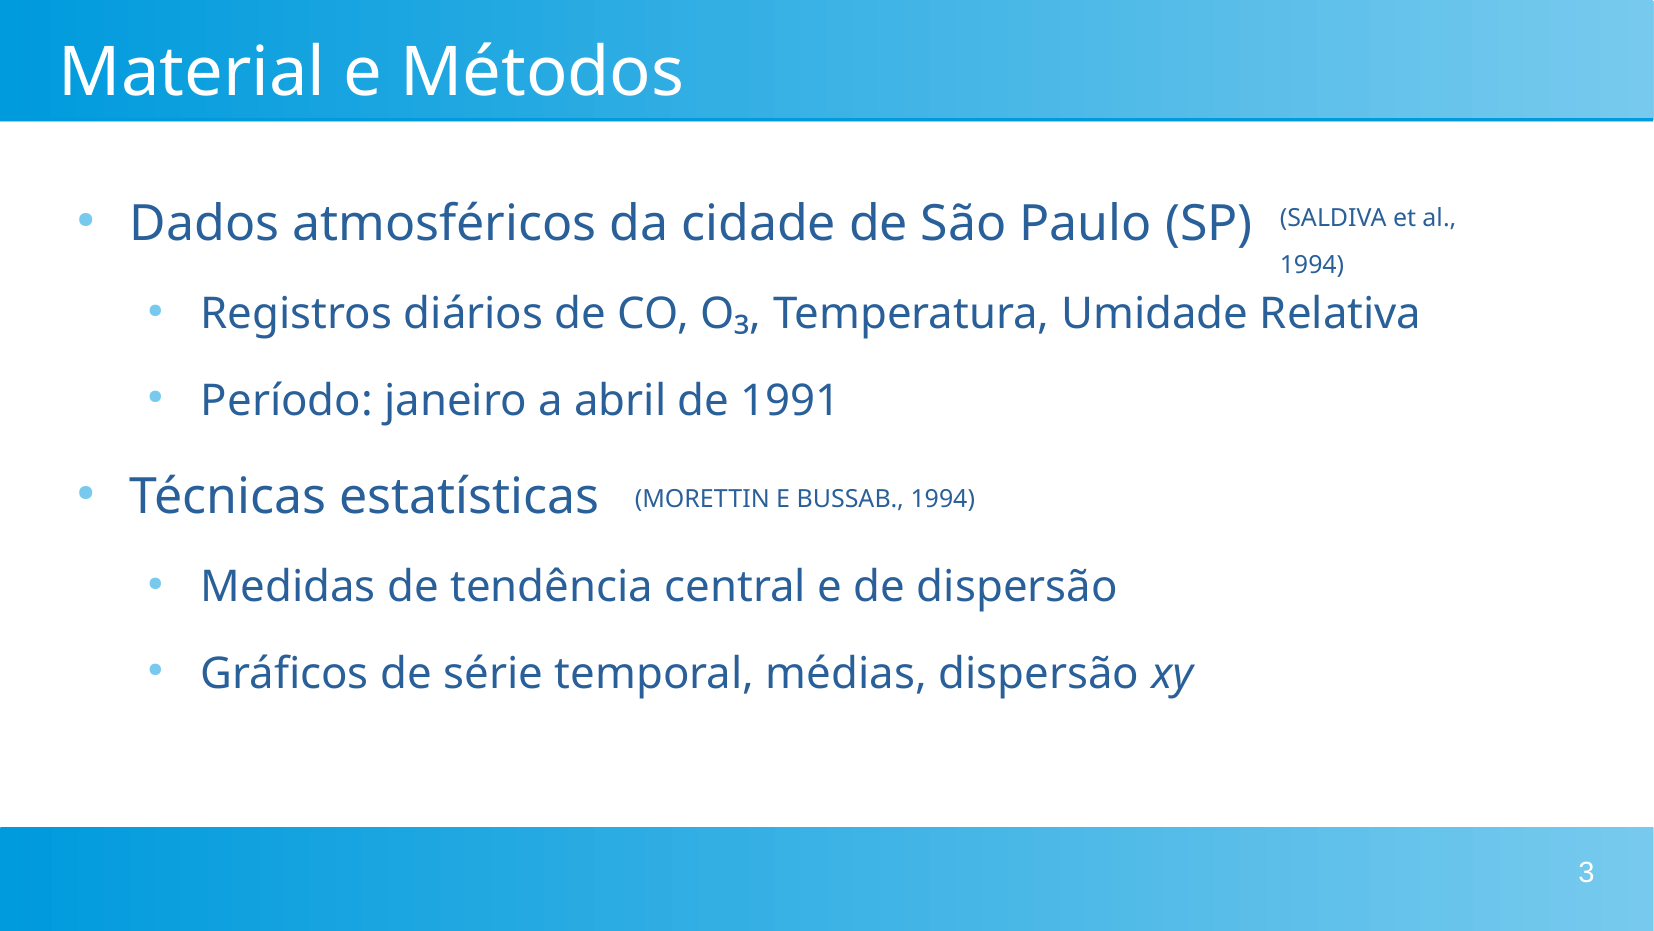

# Material e Métodos
Dados atmosféricos da cidade de São Paulo (SP)
Registros diários de CO, O₃, Temperatura, Umidade Relativa
Período: janeiro a abril de 1991
Técnicas estatísticas
Medidas de tendência central e de dispersão
Gráficos de série temporal, médias, dispersão xy
(SALDIVA et al., 1994)
(MORETTIN E BUSSAB., 1994)
3